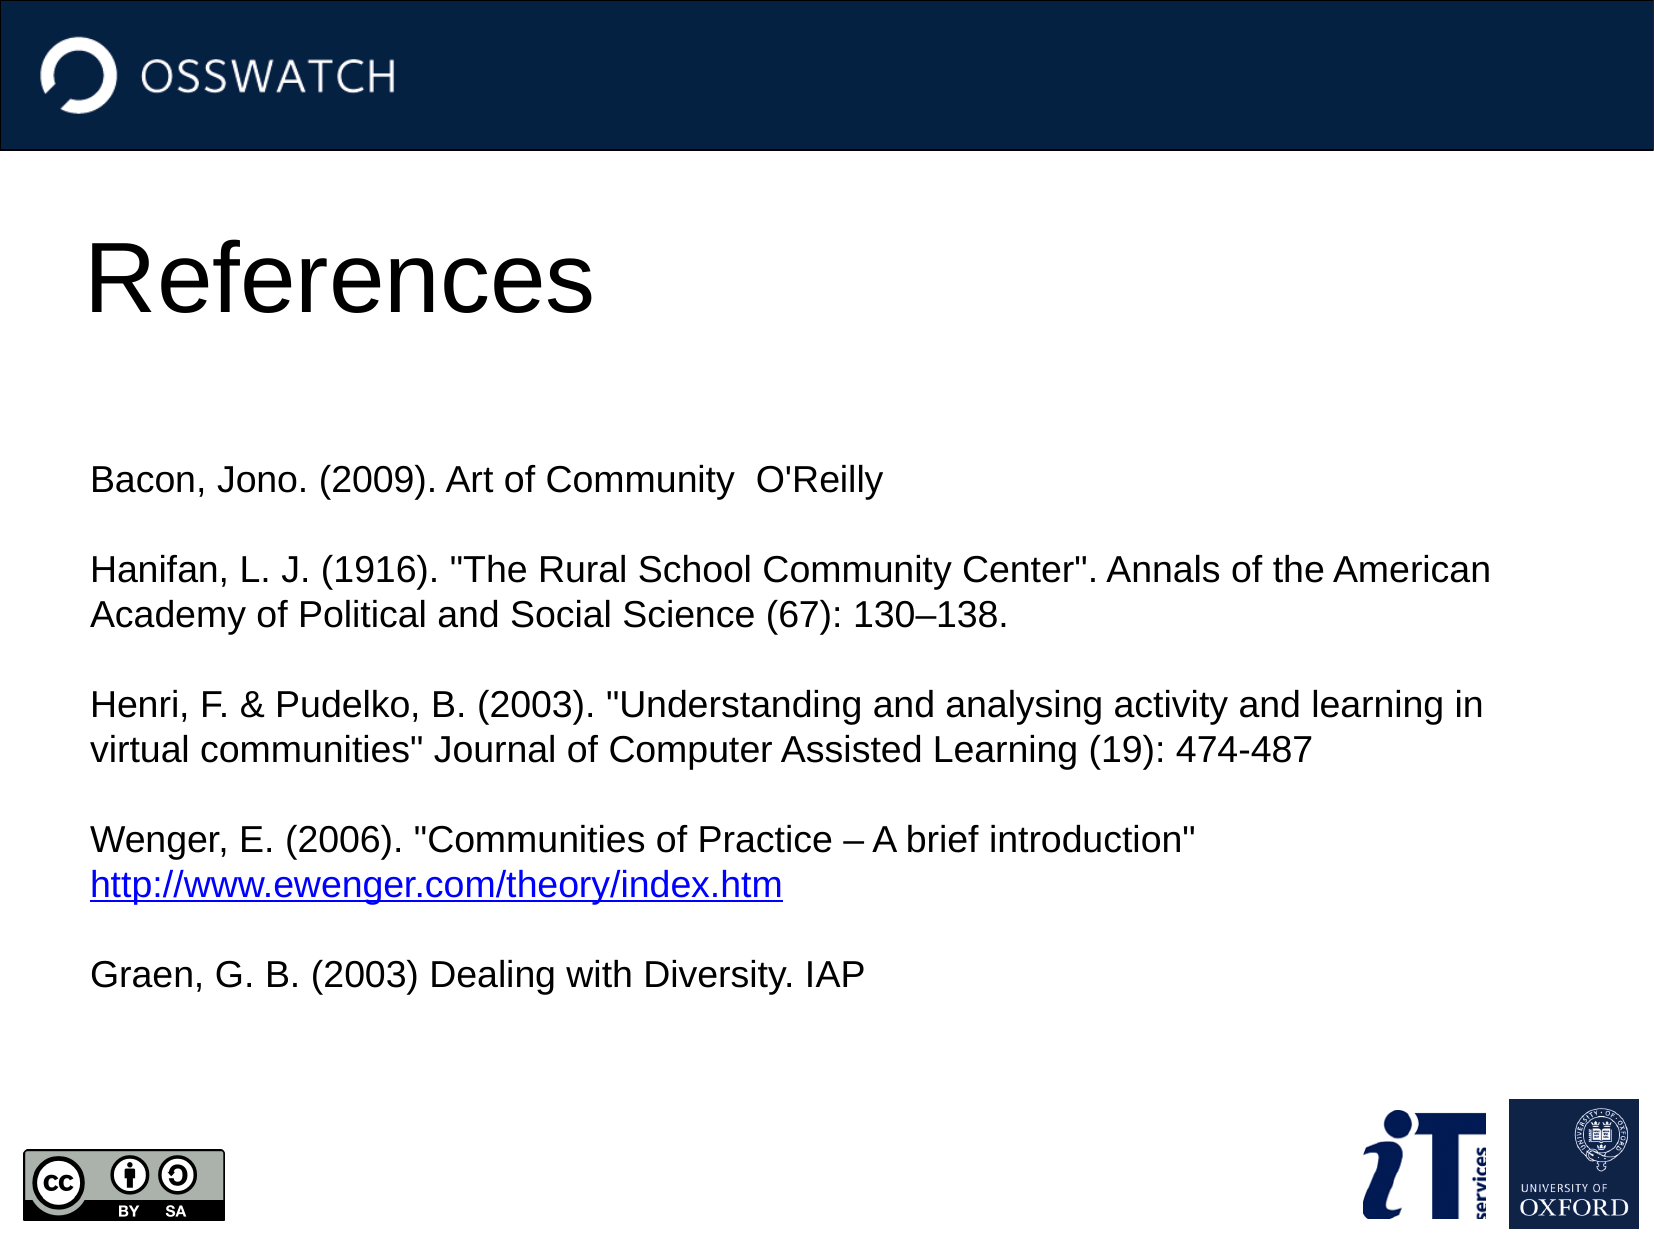

# References
Bacon, Jono. (2009). Art of Community O'Reilly
Hanifan, L. J. (1916). "The Rural School Community Center". Annals of the American Academy of Political and Social Science (67): 130–138.
Henri, F. & Pudelko, B. (2003). "Understanding and analysing activity and learning in virtual communities" Journal of Computer Assisted Learning (19): 474-487
Wenger, E. (2006). "Communities of Practice – A brief introduction" http://www.ewenger.com/theory/index.htm
Graen, G. B. (2003) Dealing with Diversity. IAP